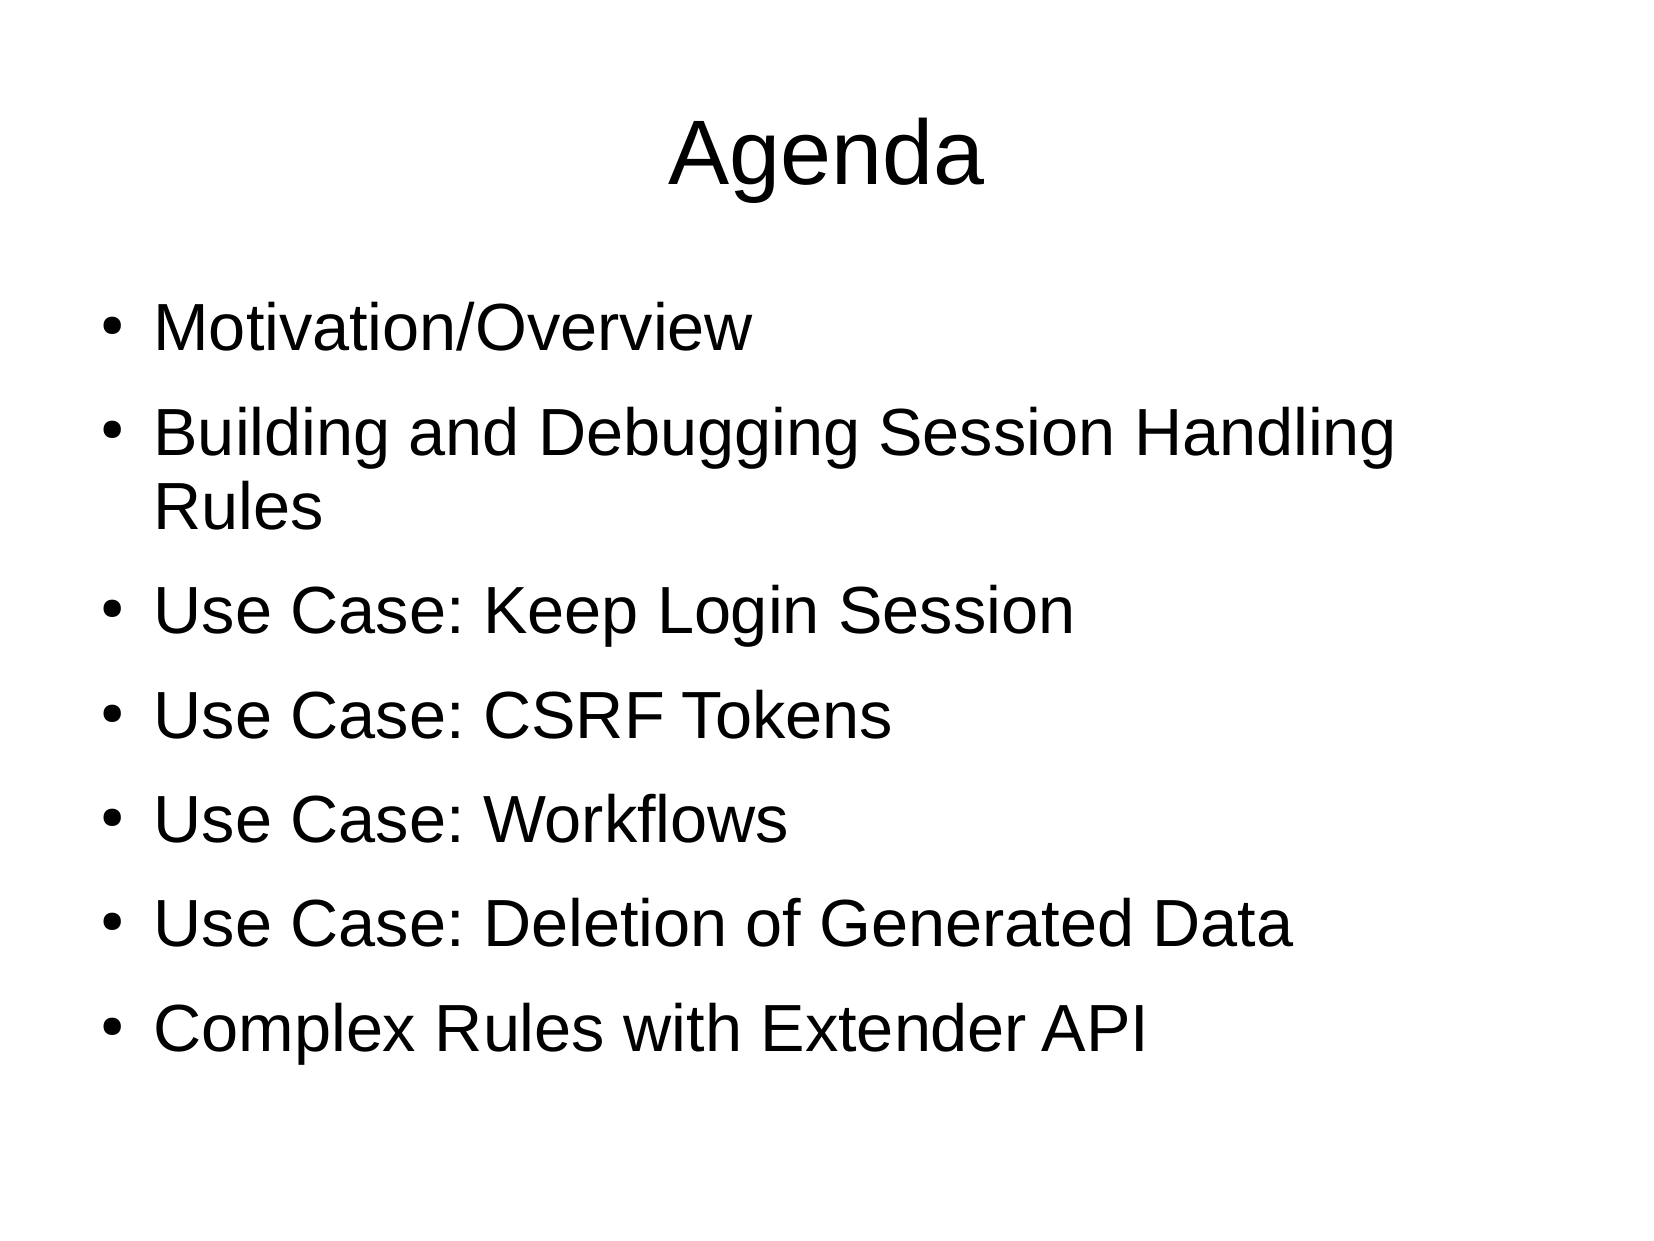

# Agenda
Motivation/Overview
Building and Debugging Session Handling Rules
Use Case: Keep Login Session
Use Case: CSRF Tokens
Use Case: Workflows
Use Case: Deletion of Generated Data
Complex Rules with Extender API